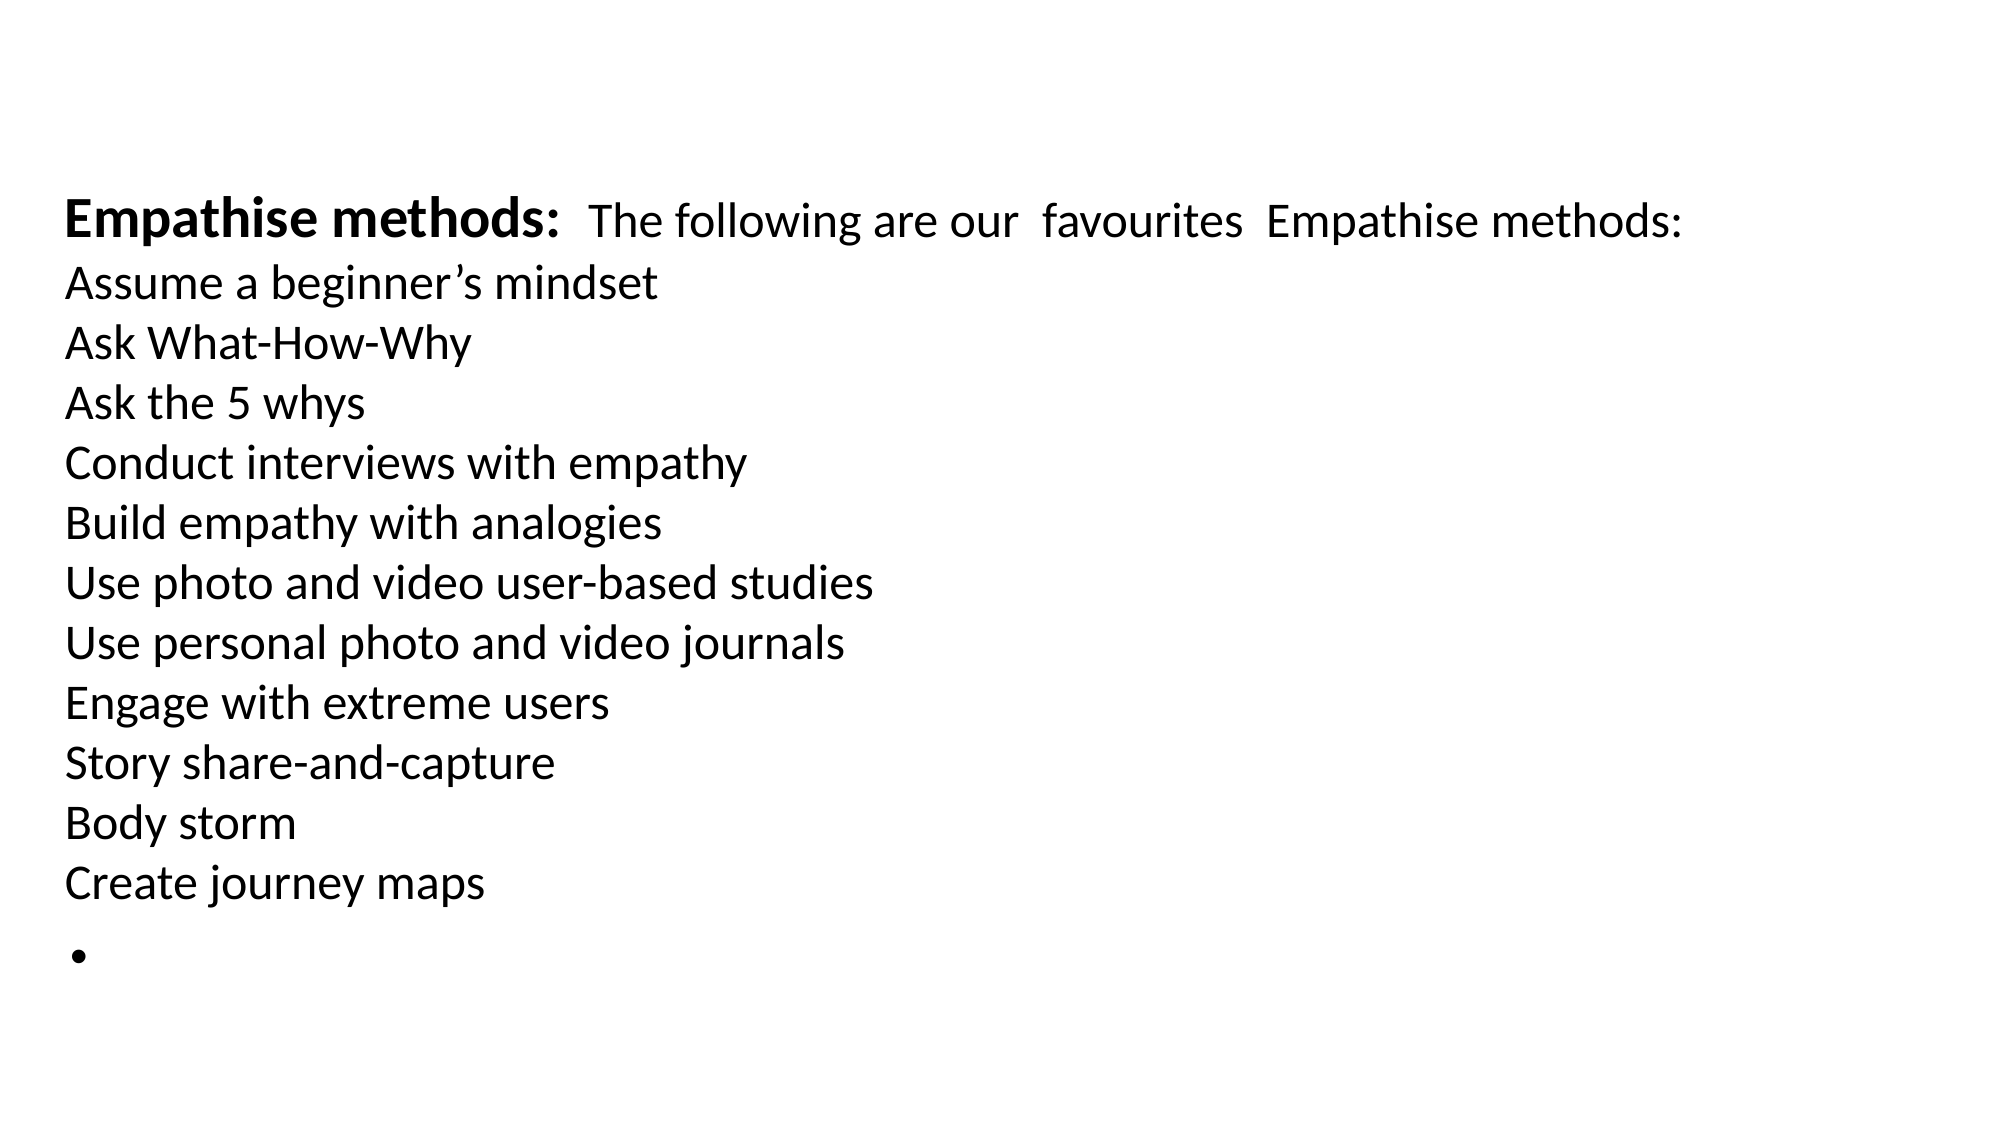

Empathise methods: The following are our favourites Empathise methods:
Assume a beginner’s mindset
Ask What-How-Why
Ask the 5 whys
Conduct interviews with empathy
Build empathy with analogies
Use photo and video user-based studies
Use personal photo and video journals
Engage with extreme users
Story share-and-capture
Body storm
Create journey maps